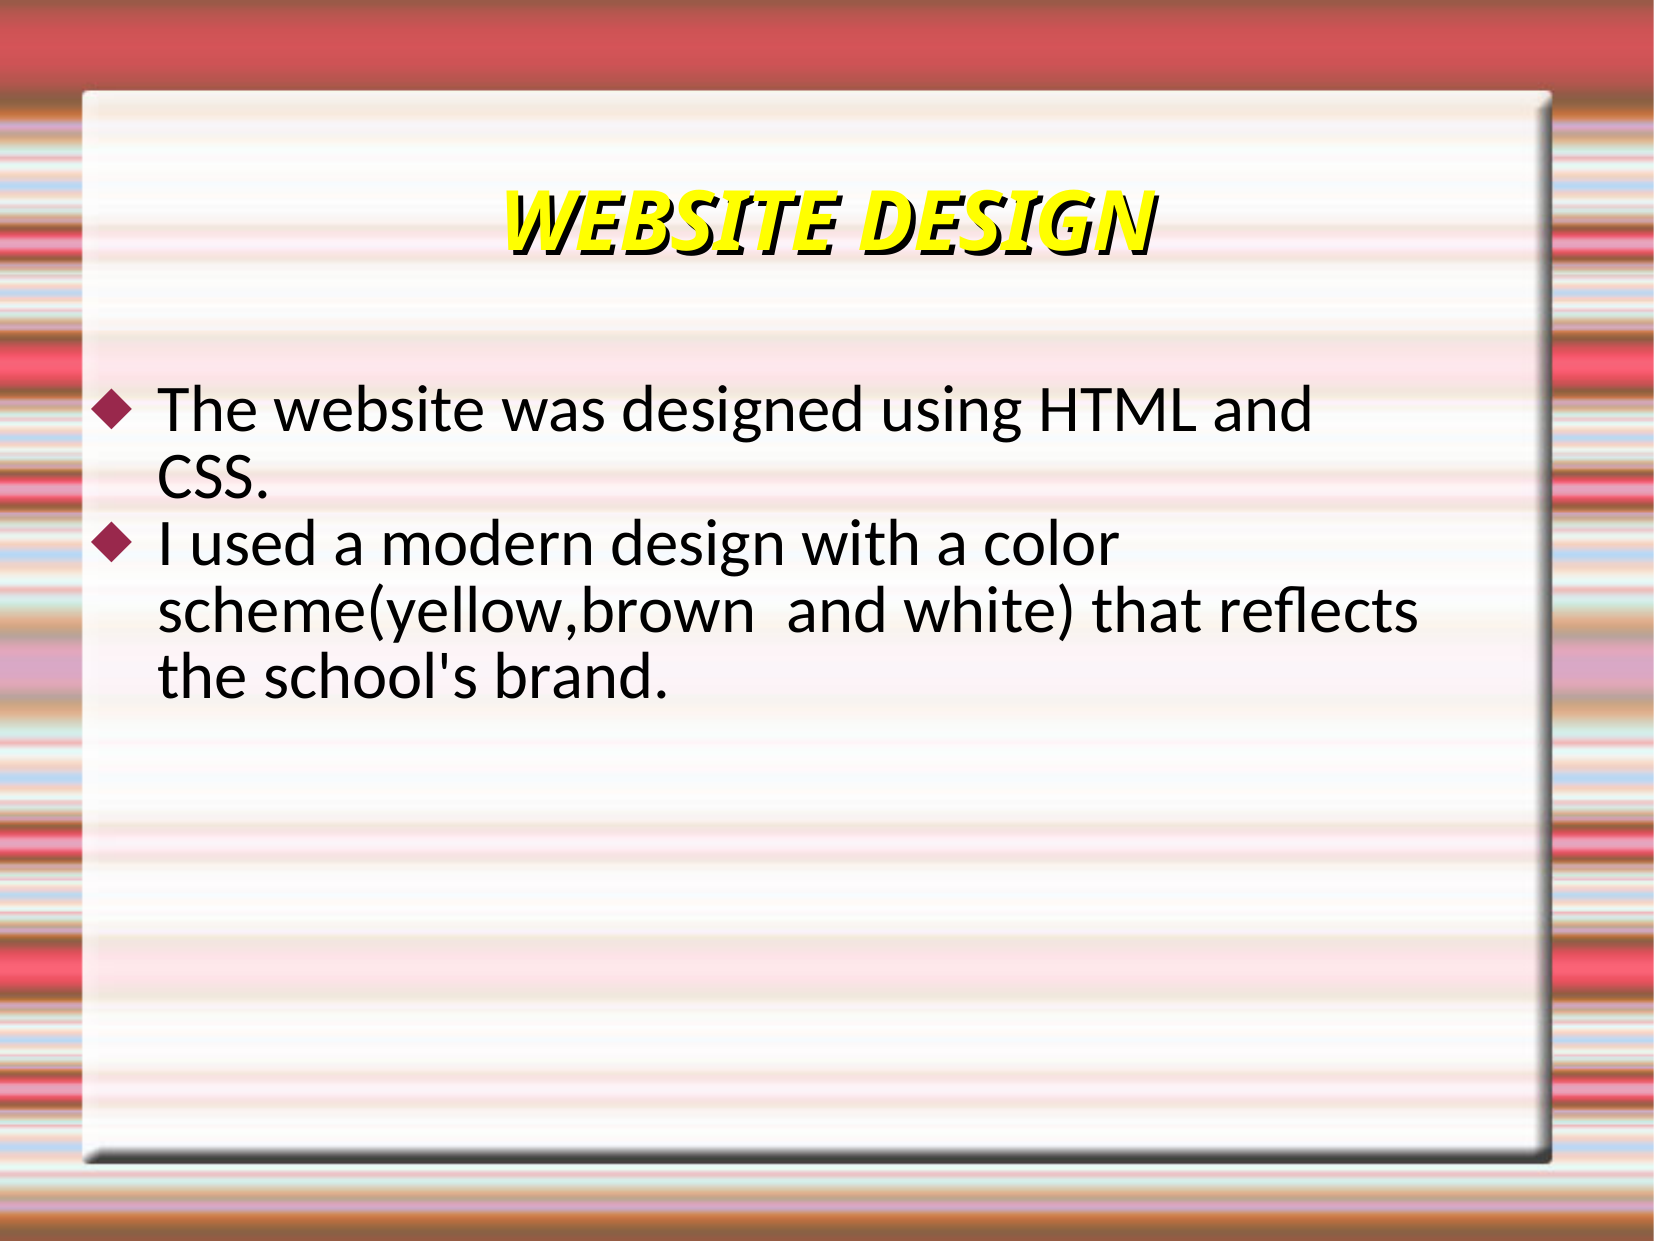

# WEBSITE DESIGN
The website was designed using HTML and CSS.
I used a modern design with a color scheme(yellow,brown and white) that reflects the school's brand.